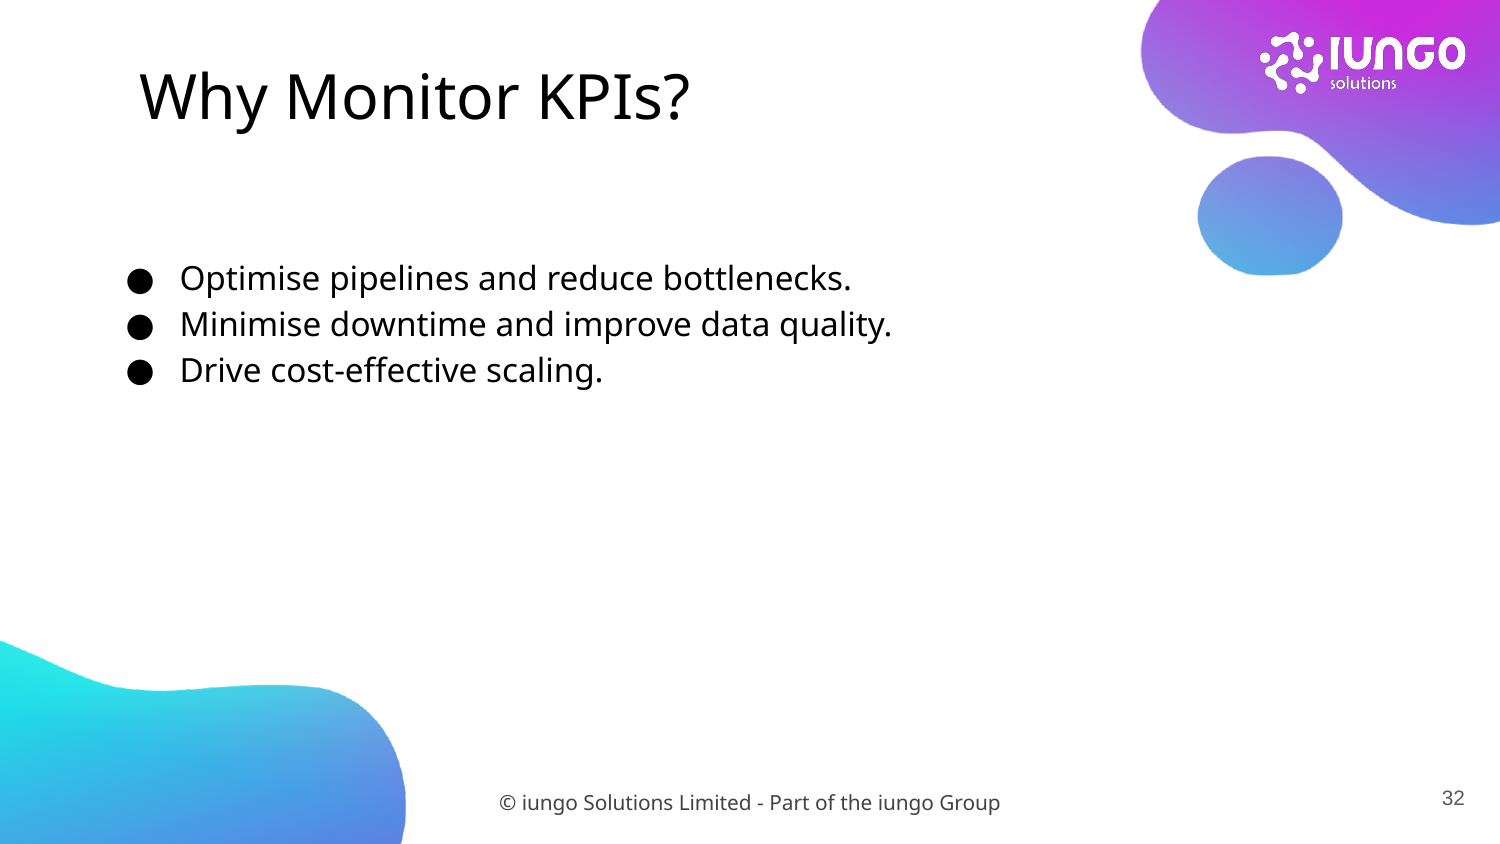

# Why Monitor KPIs?
Optimise pipelines and reduce bottlenecks.
Minimise downtime and improve data quality.
Drive cost-effective scaling.